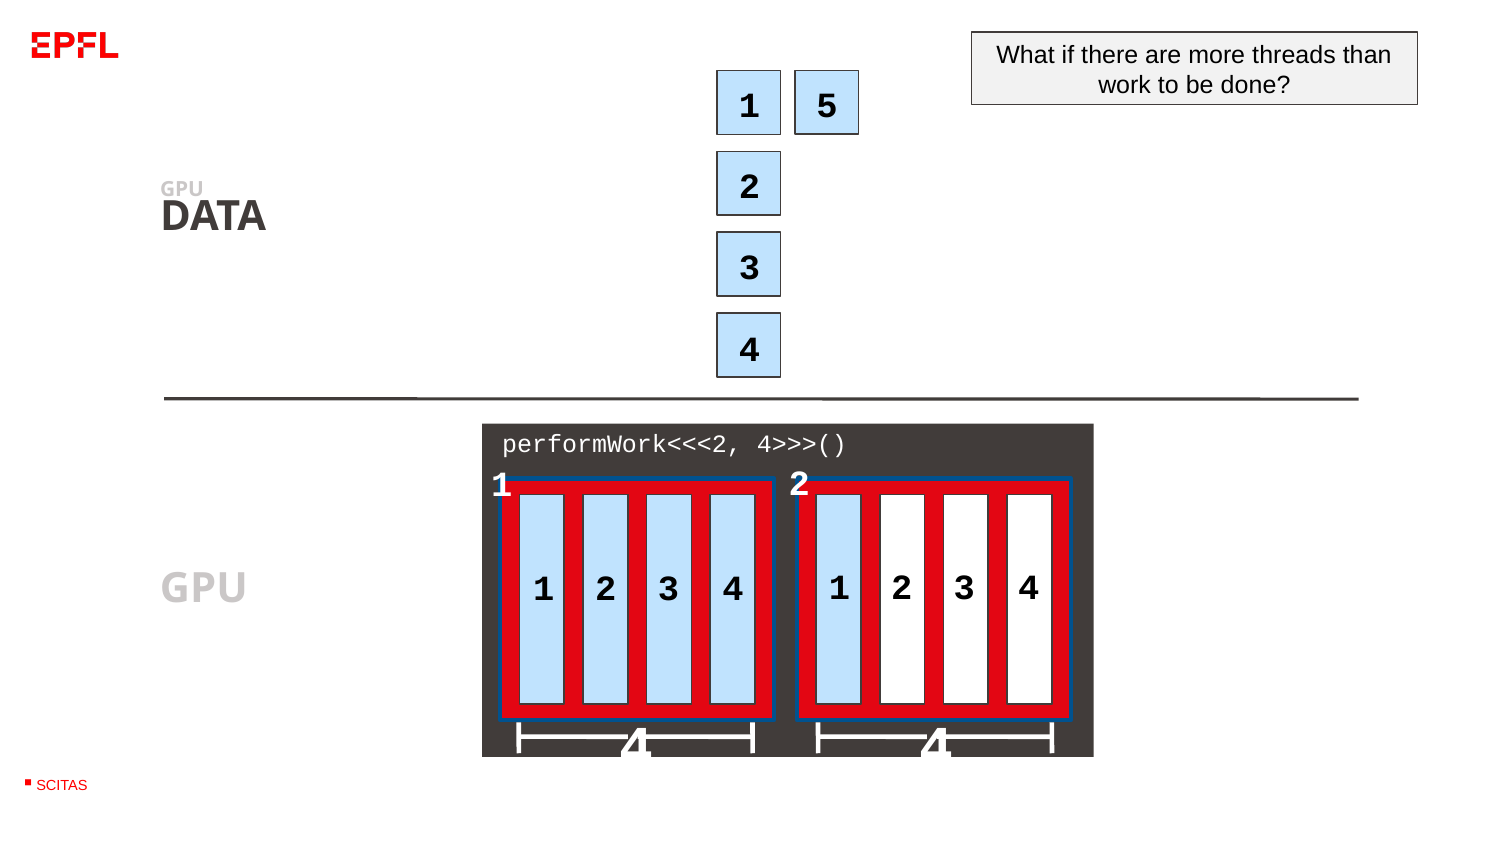

What if there are more threads than work to be done?
5
1
2
3
4
GPU
DATA
performWork<<<2, 4>>>()
2
1
1
2
3
4
1
2
3
4
GPU
4
4